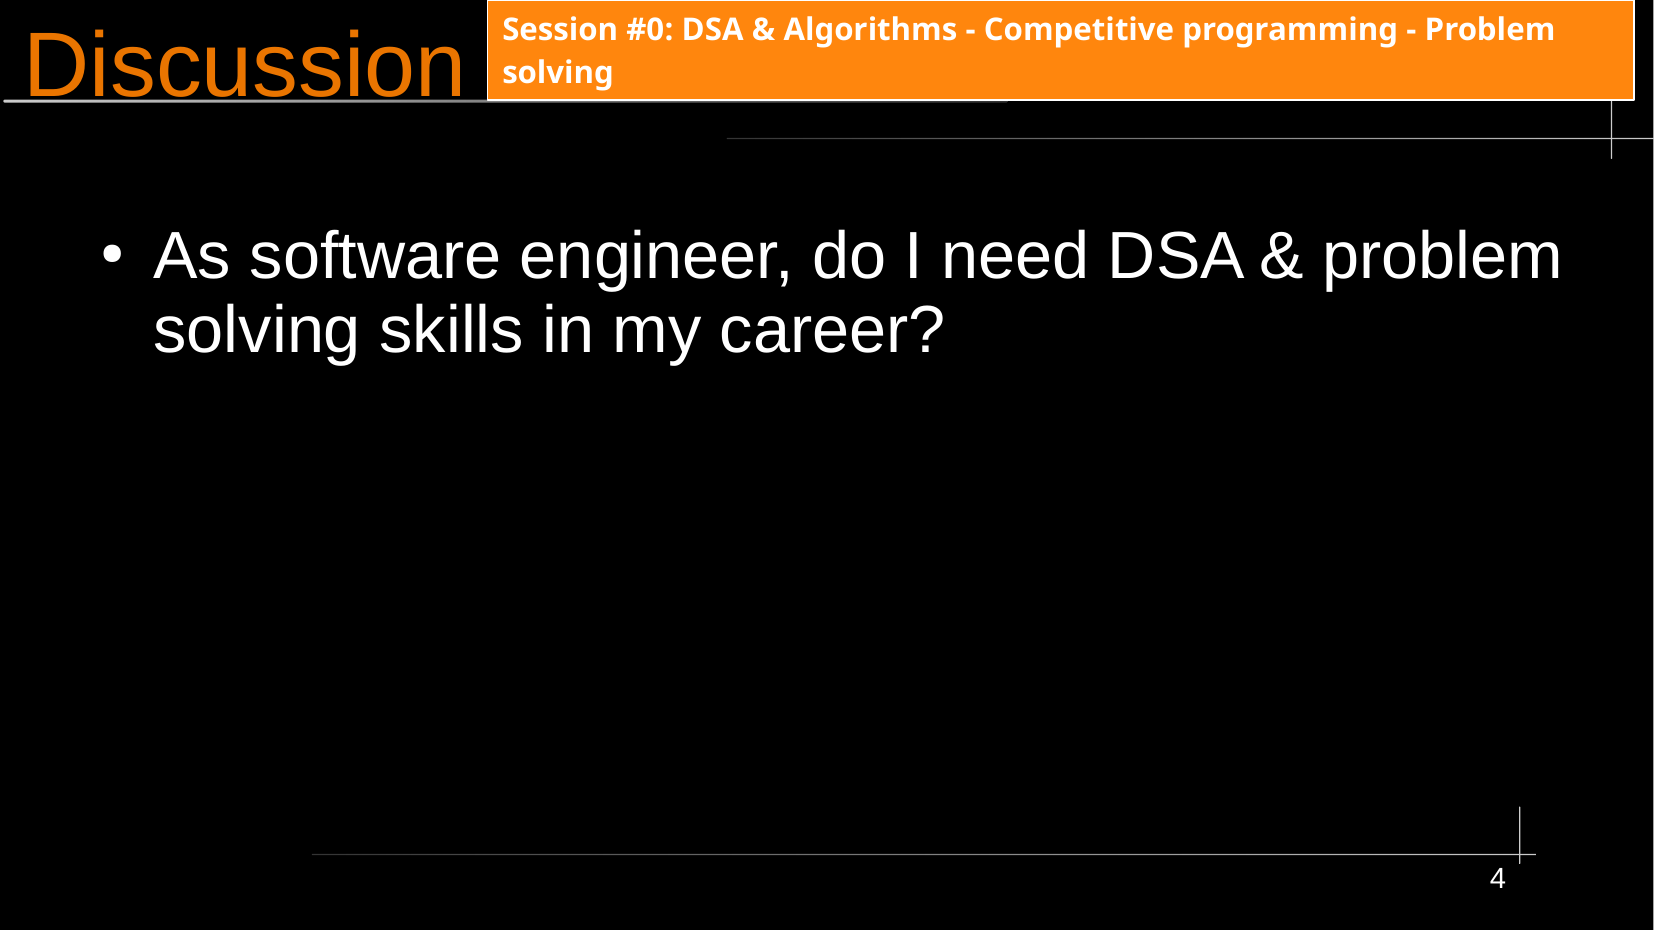

Session #0: DSA & Algorithms - Competitive programming - Problem solving
# Discussion
As software engineer, do I need DSA & problem solving skills in my career?
4